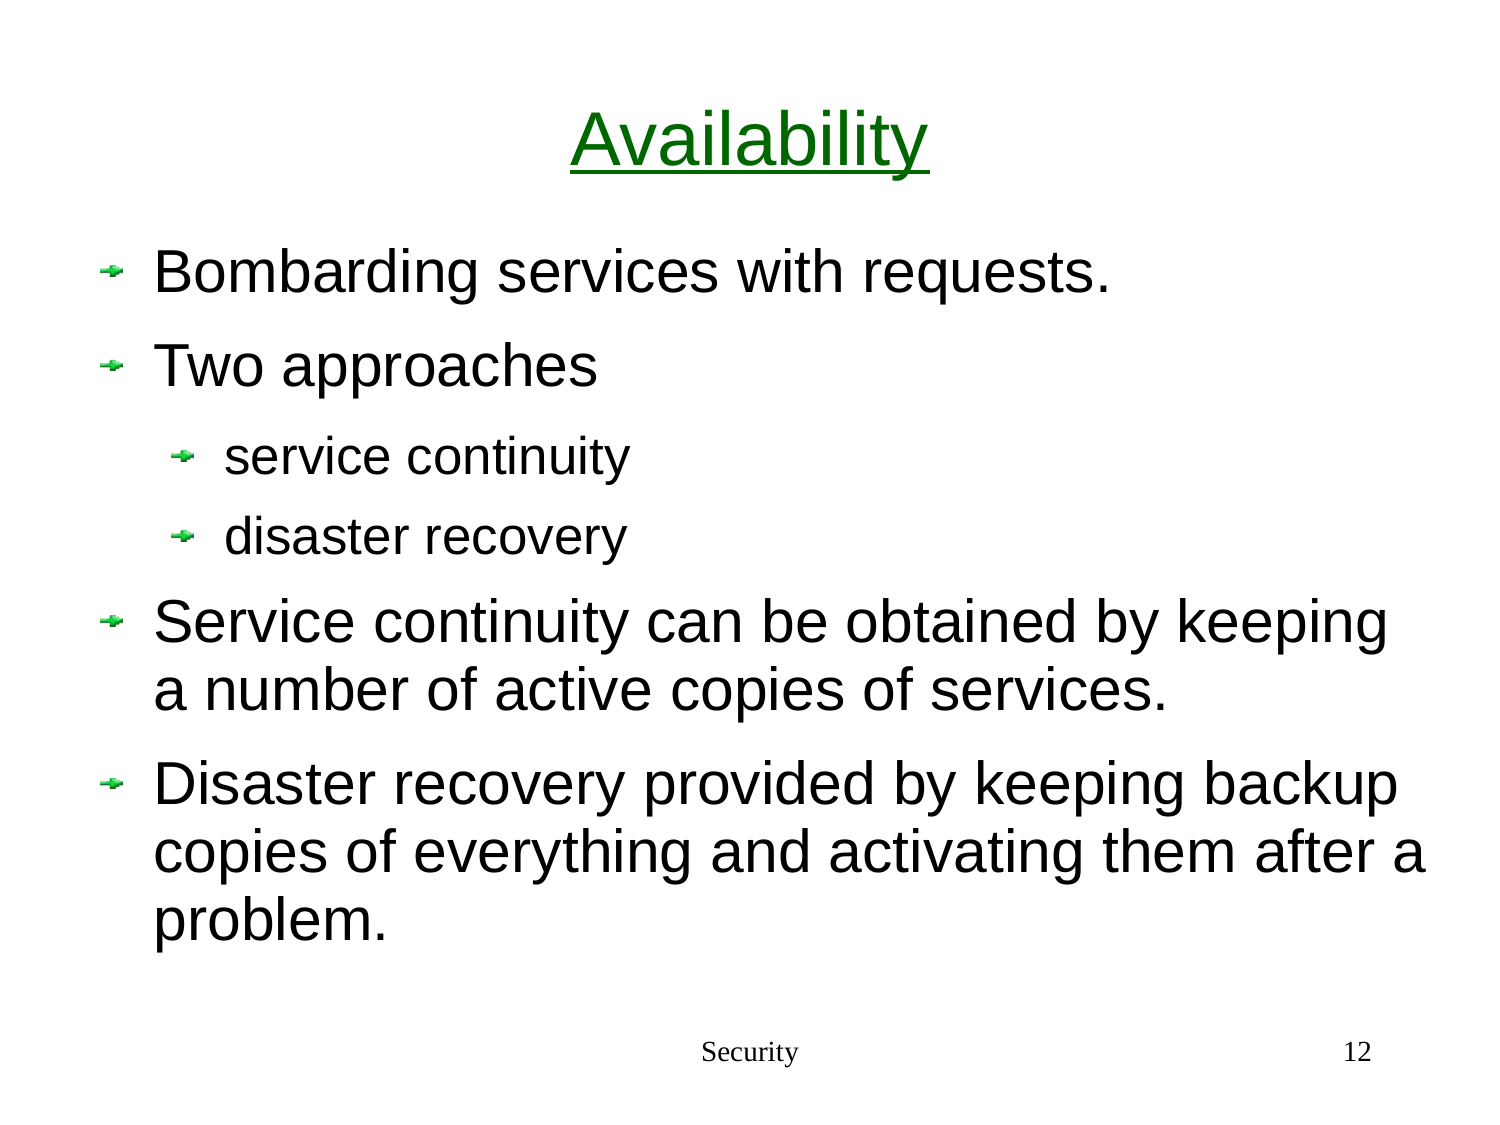

# Availability
Bombarding services with requests.
Two approaches
service continuity
disaster recovery
Service continuity can be obtained by keeping a number of active copies of services.
Disaster recovery provided by keeping backup copies of everything and activating them after a problem.
Security